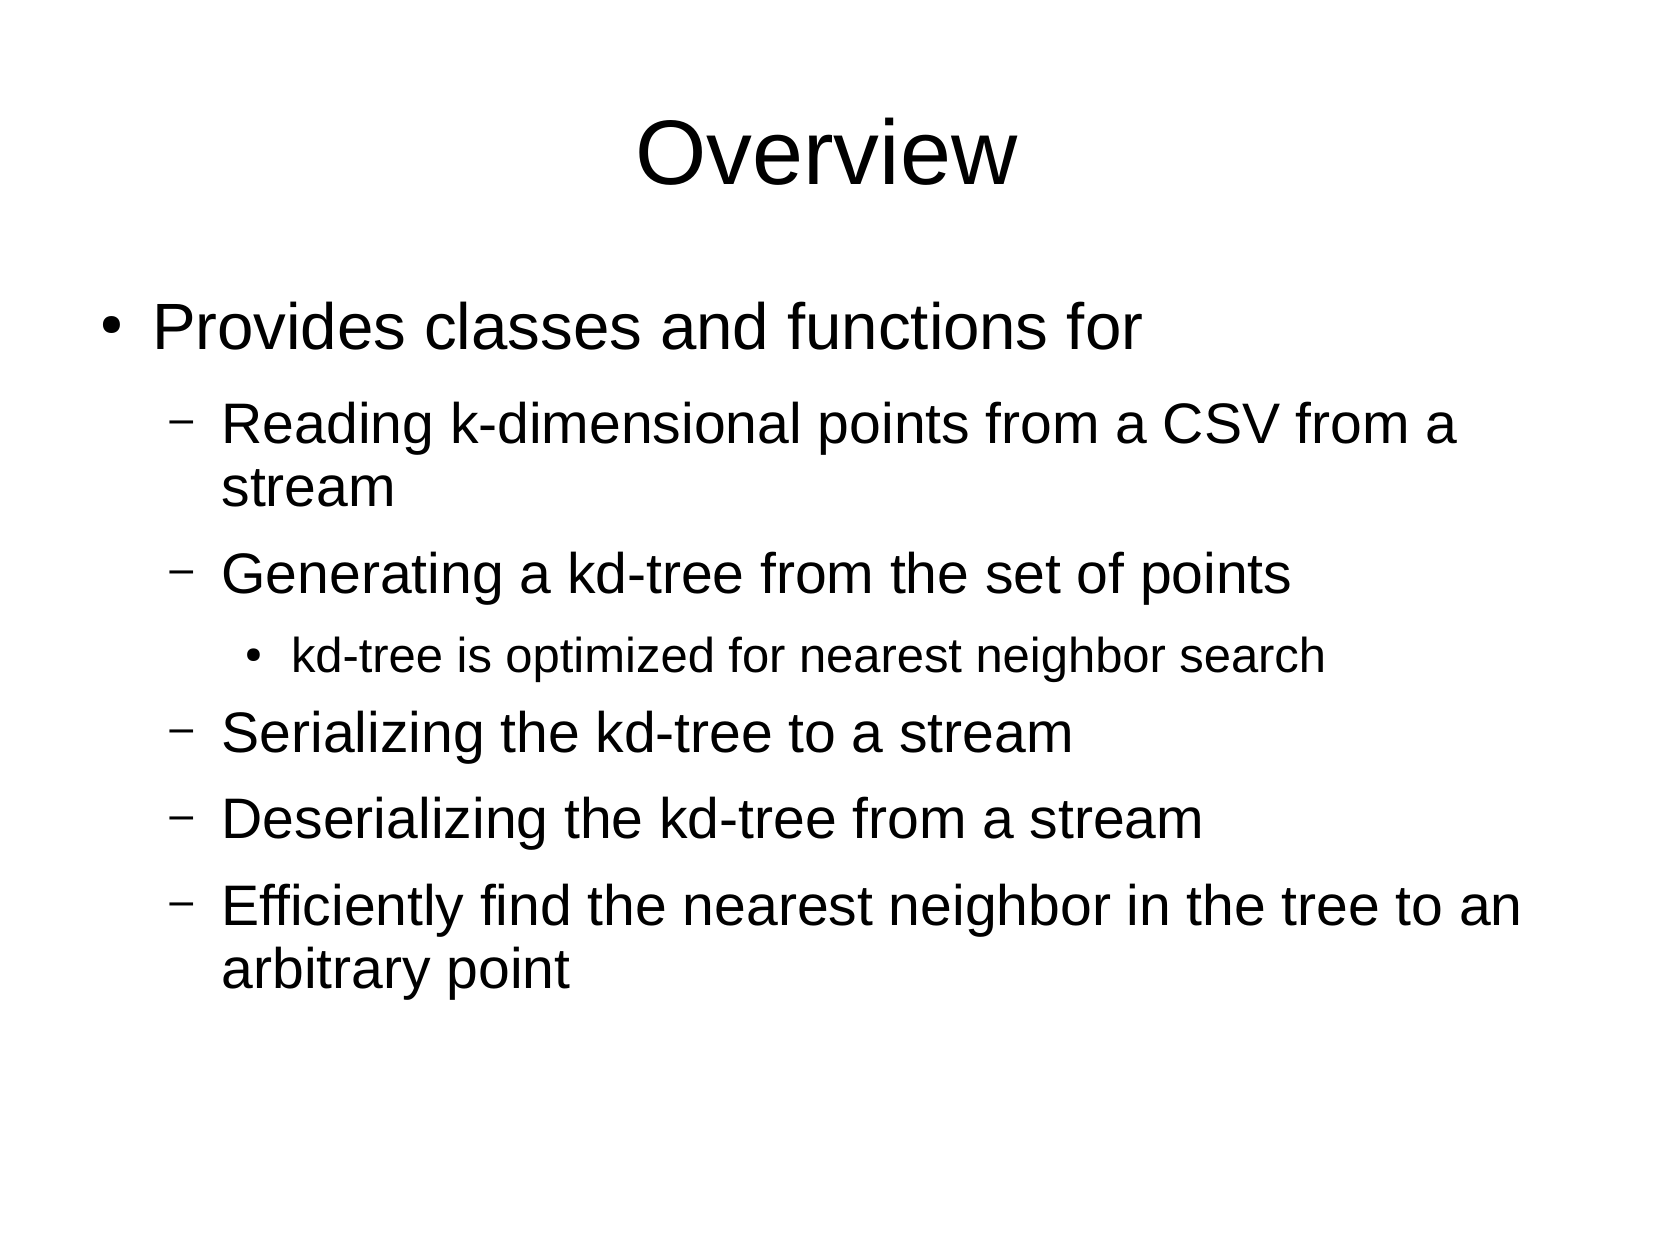

# Overview
Provides classes and functions for
Reading k-dimensional points from a CSV from a stream
Generating a kd-tree from the set of points
kd-tree is optimized for nearest neighbor search
Serializing the kd-tree to a stream
Deserializing the kd-tree from a stream
Efficiently find the nearest neighbor in the tree to an arbitrary point